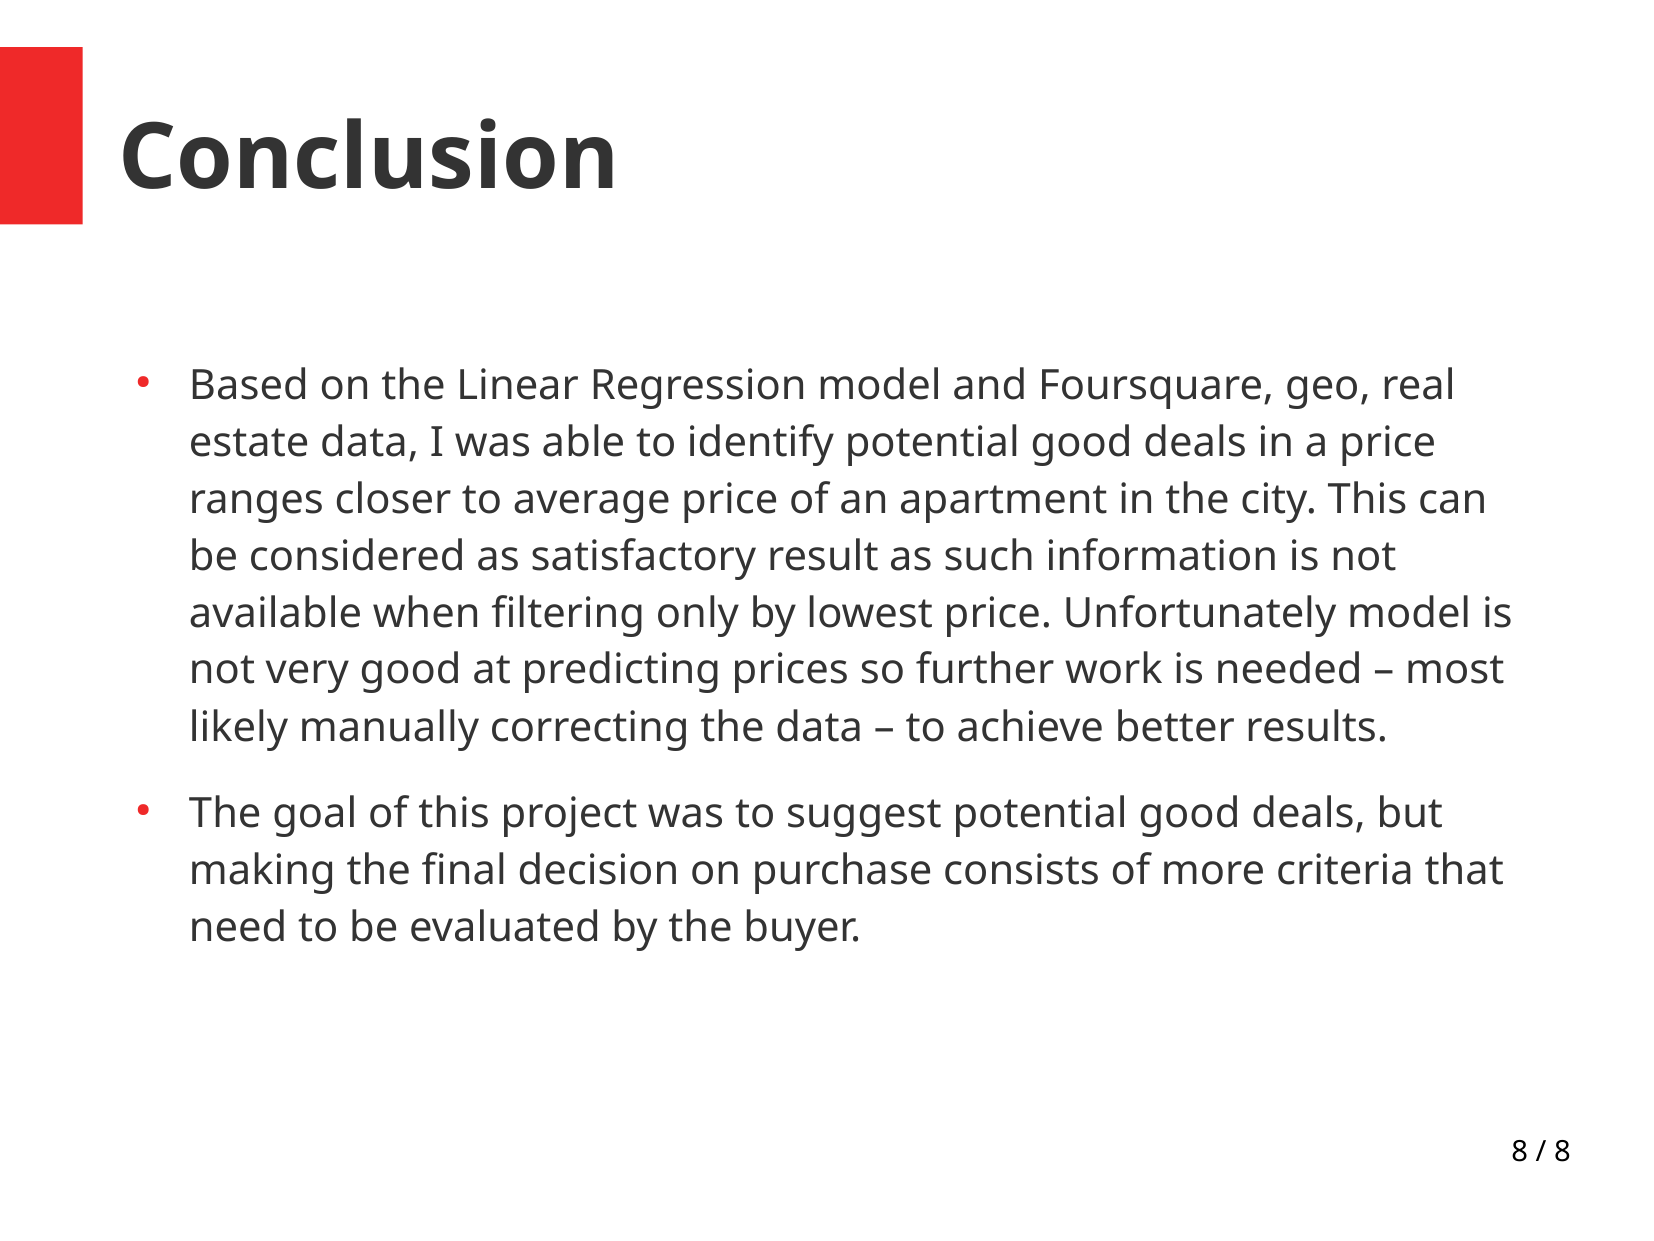

# Conclusion
Based on the Linear Regression model and Foursquare, geo, real estate data, I was able to identify potential good deals in a price ranges closer to average price of an apartment in the city. This can be considered as satisfactory result as such information is not available when filtering only by lowest price. Unfortunately model is not very good at predicting prices so further work is needed – most likely manually correcting the data – to achieve better results.
The goal of this project was to suggest potential good deals, but making the final decision on purchase consists of more criteria that need to be evaluated by the buyer.
8